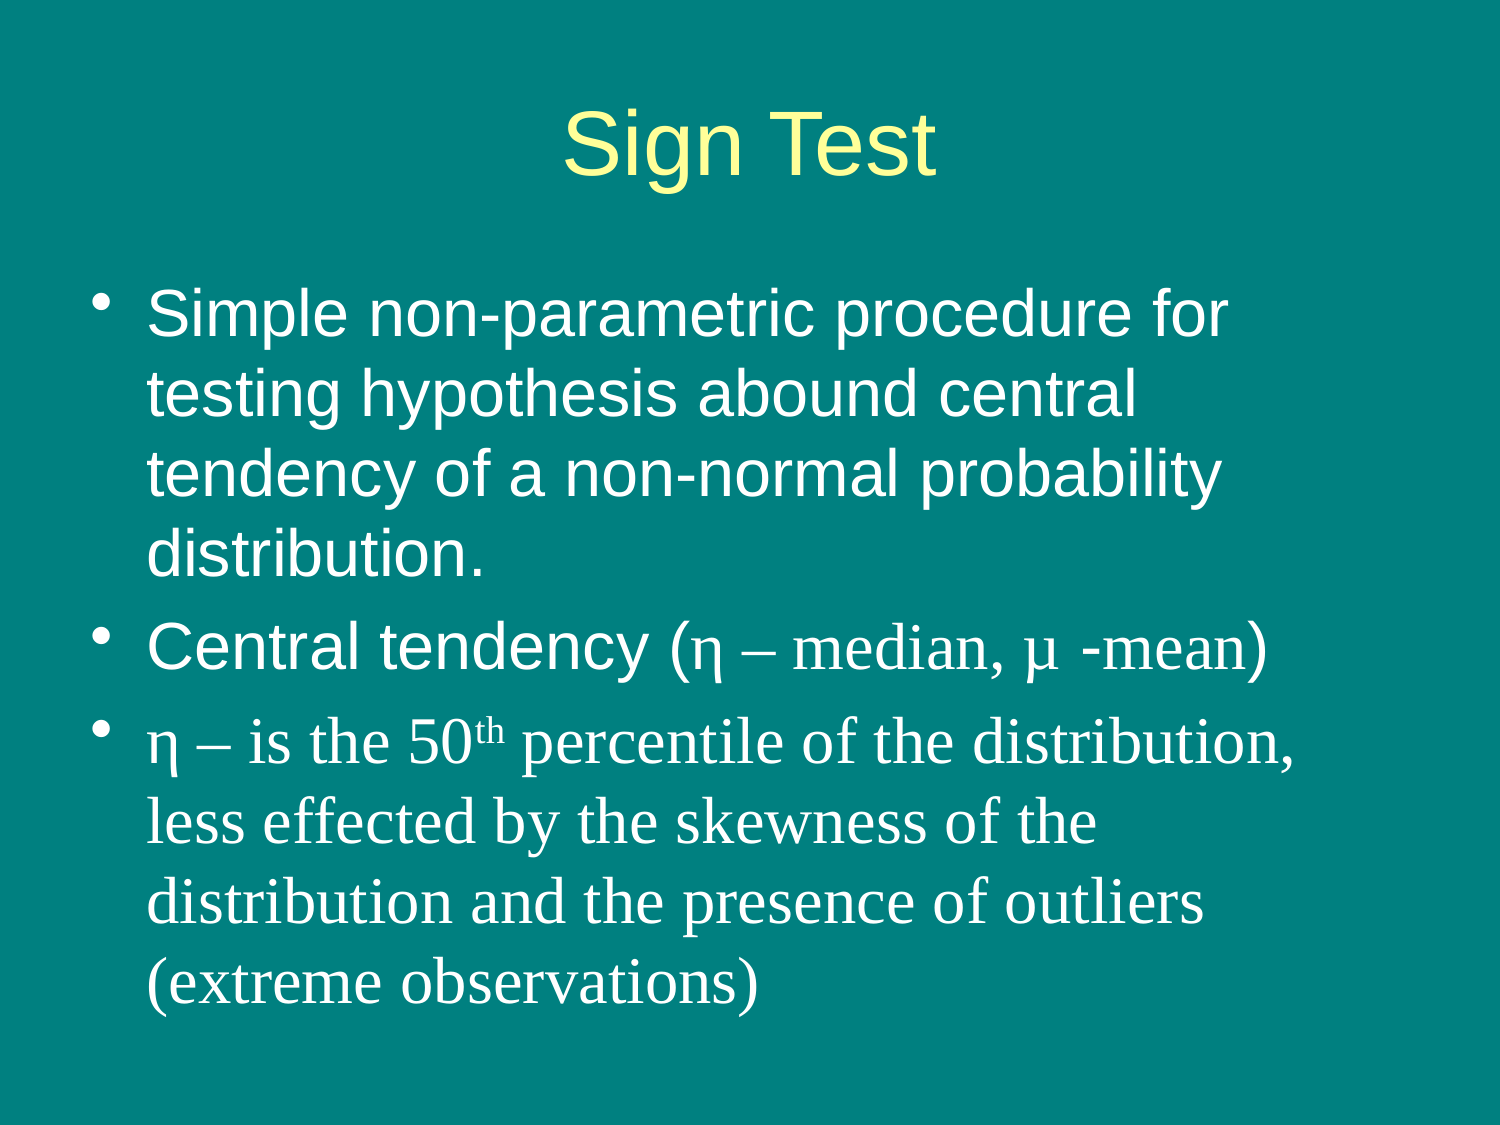

# Sign Test
Simple non-parametric procedure for testing hypothesis abound central tendency of a non-normal probability distribution.
Central tendency (η – median, µ -mean)
η – is the 50th percentile of the distribution, less effected by the skewness of the distribution and the presence of outliers (extreme observations)